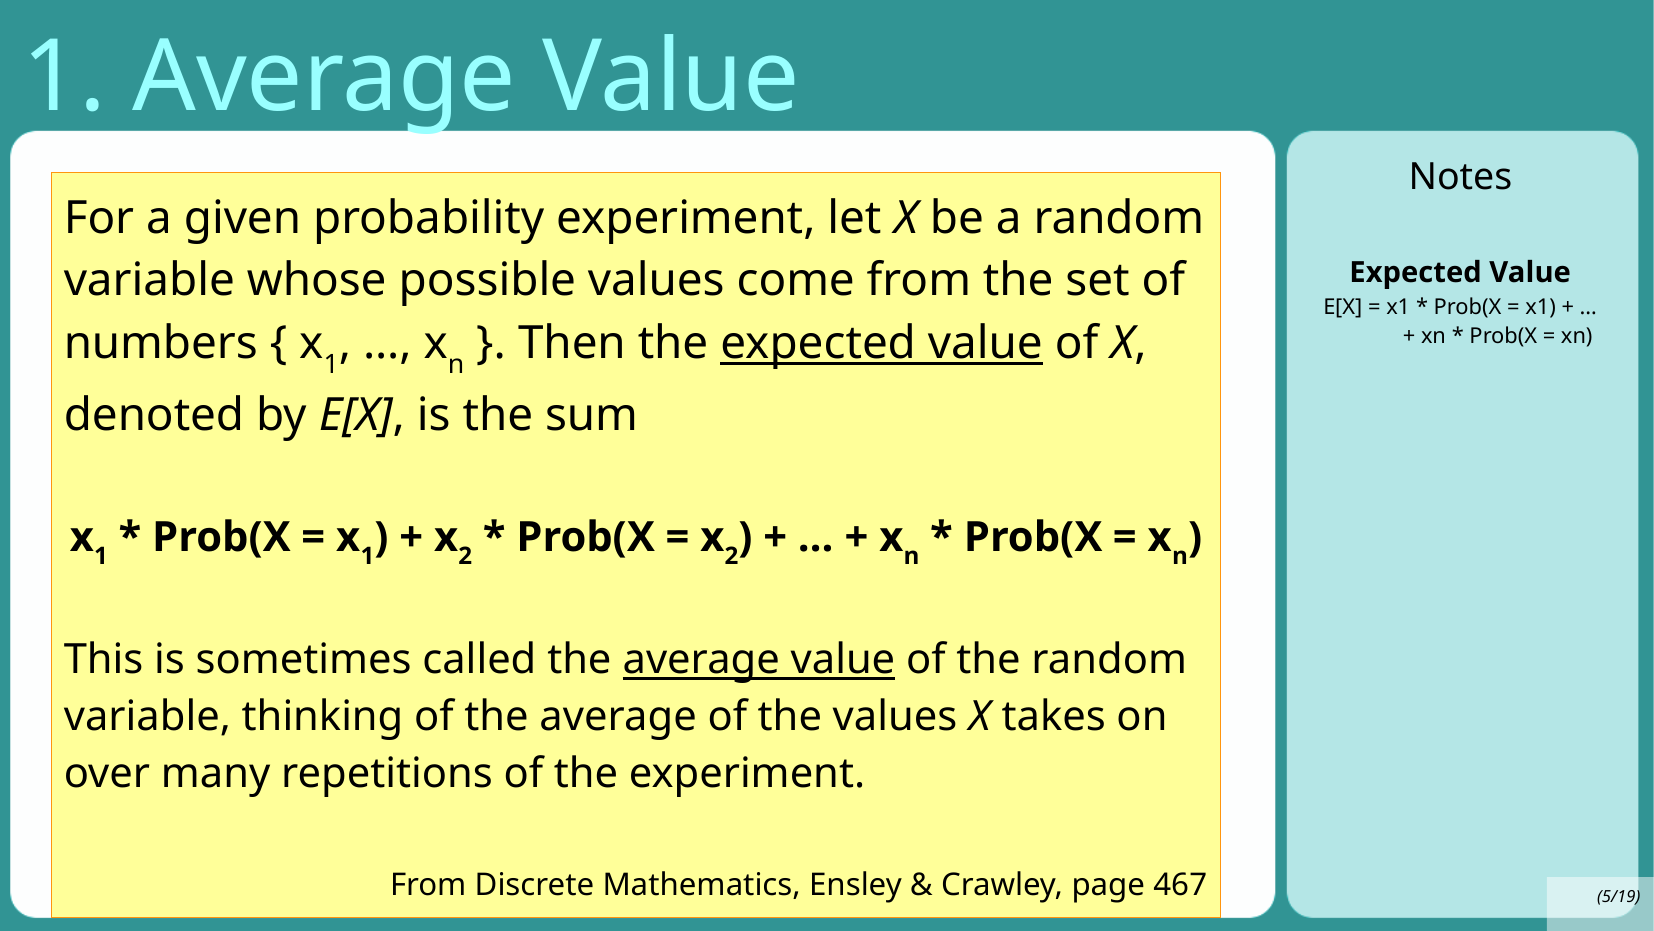

# 1. Average Value
Notes
Expected Value
E[X] = x1 * Prob(X = x1) + …
	+ xn * Prob(X = xn)
For a given probability experiment, let X be a random variable whose possible values come from the set of numbers { x1, …, xn }. Then the expected value of X, denoted by E[X], is the sum
x1 * Prob(X = x1) + x2 * Prob(X = x2) + … + xn * Prob(X = xn)
This is sometimes called the average value of the random variable, thinking of the average of the values X takes on over many repetitions of the experiment.
From Discrete Mathematics, Ensley & Crawley, page 467